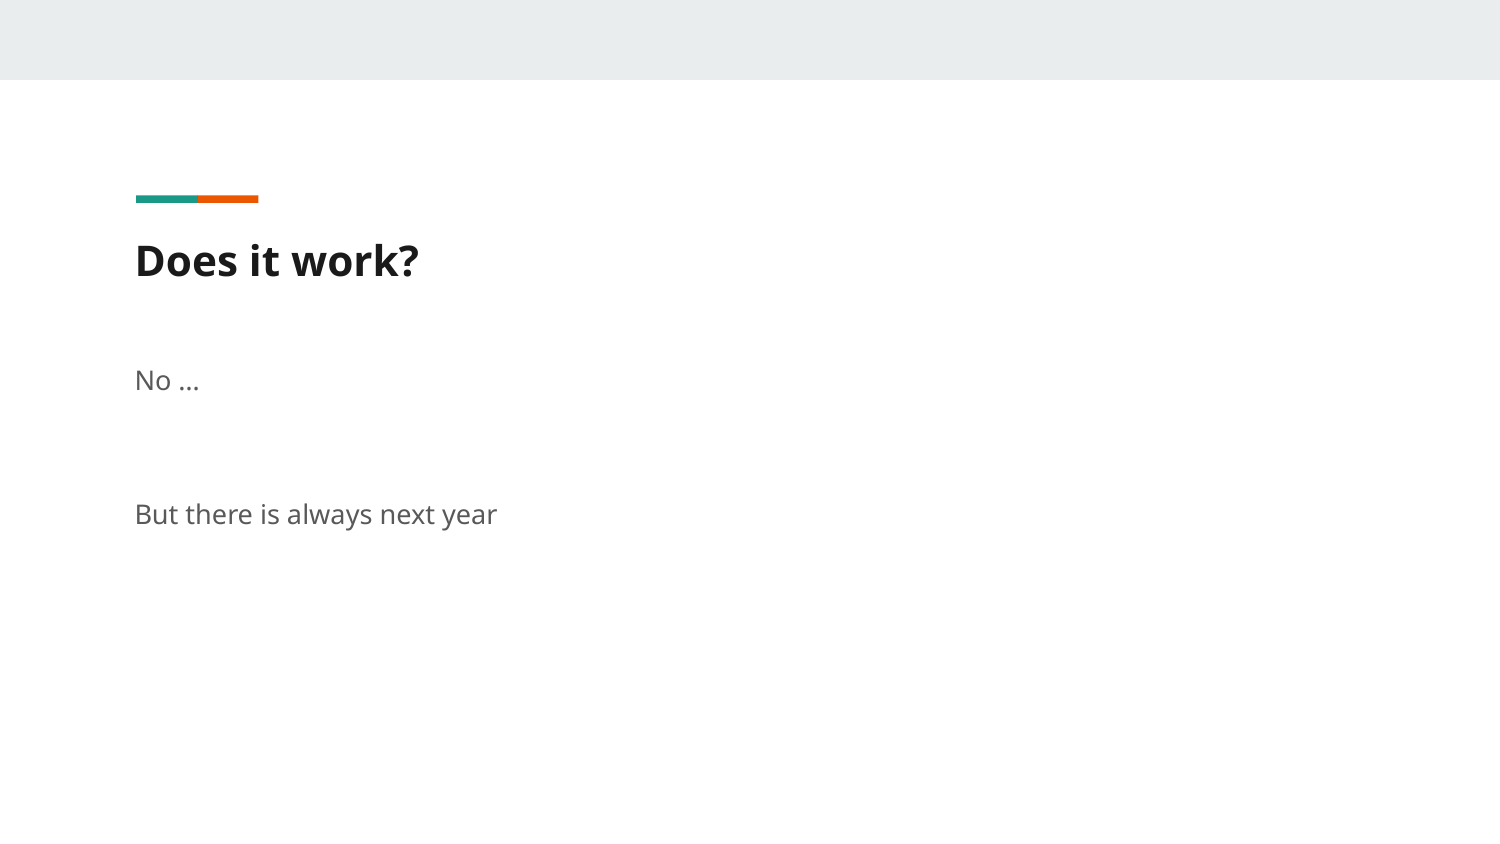

# Does it work?
No …
But there is always next year